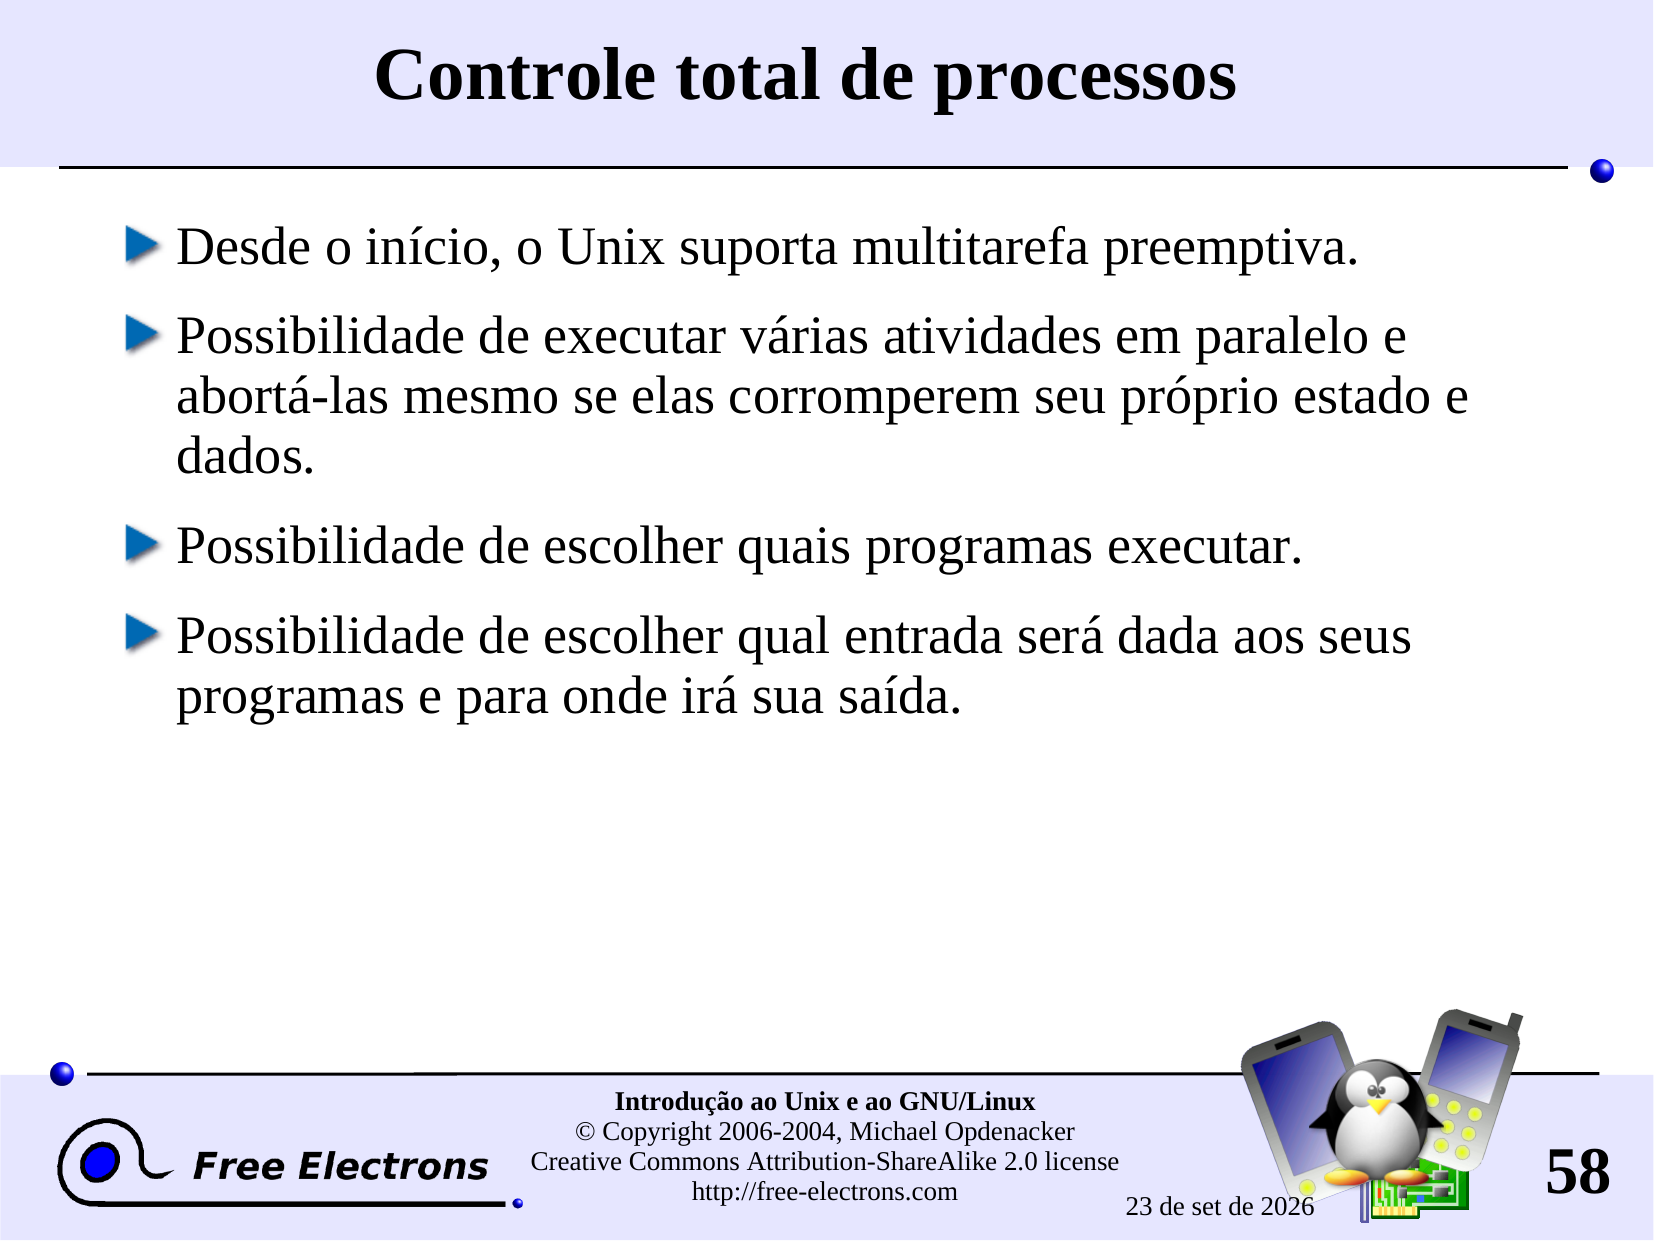

# Controle total de processos
Desde o início, o Unix suporta multitarefa preemptiva.
Possibilidade de executar várias atividades em paralelo e abortá-las mesmo se elas corromperem seu próprio estado e dados.
Possibilidade de escolher quais programas executar.
Possibilidade de escolher qual entrada será dada aos seus programas e para onde irá sua saída.